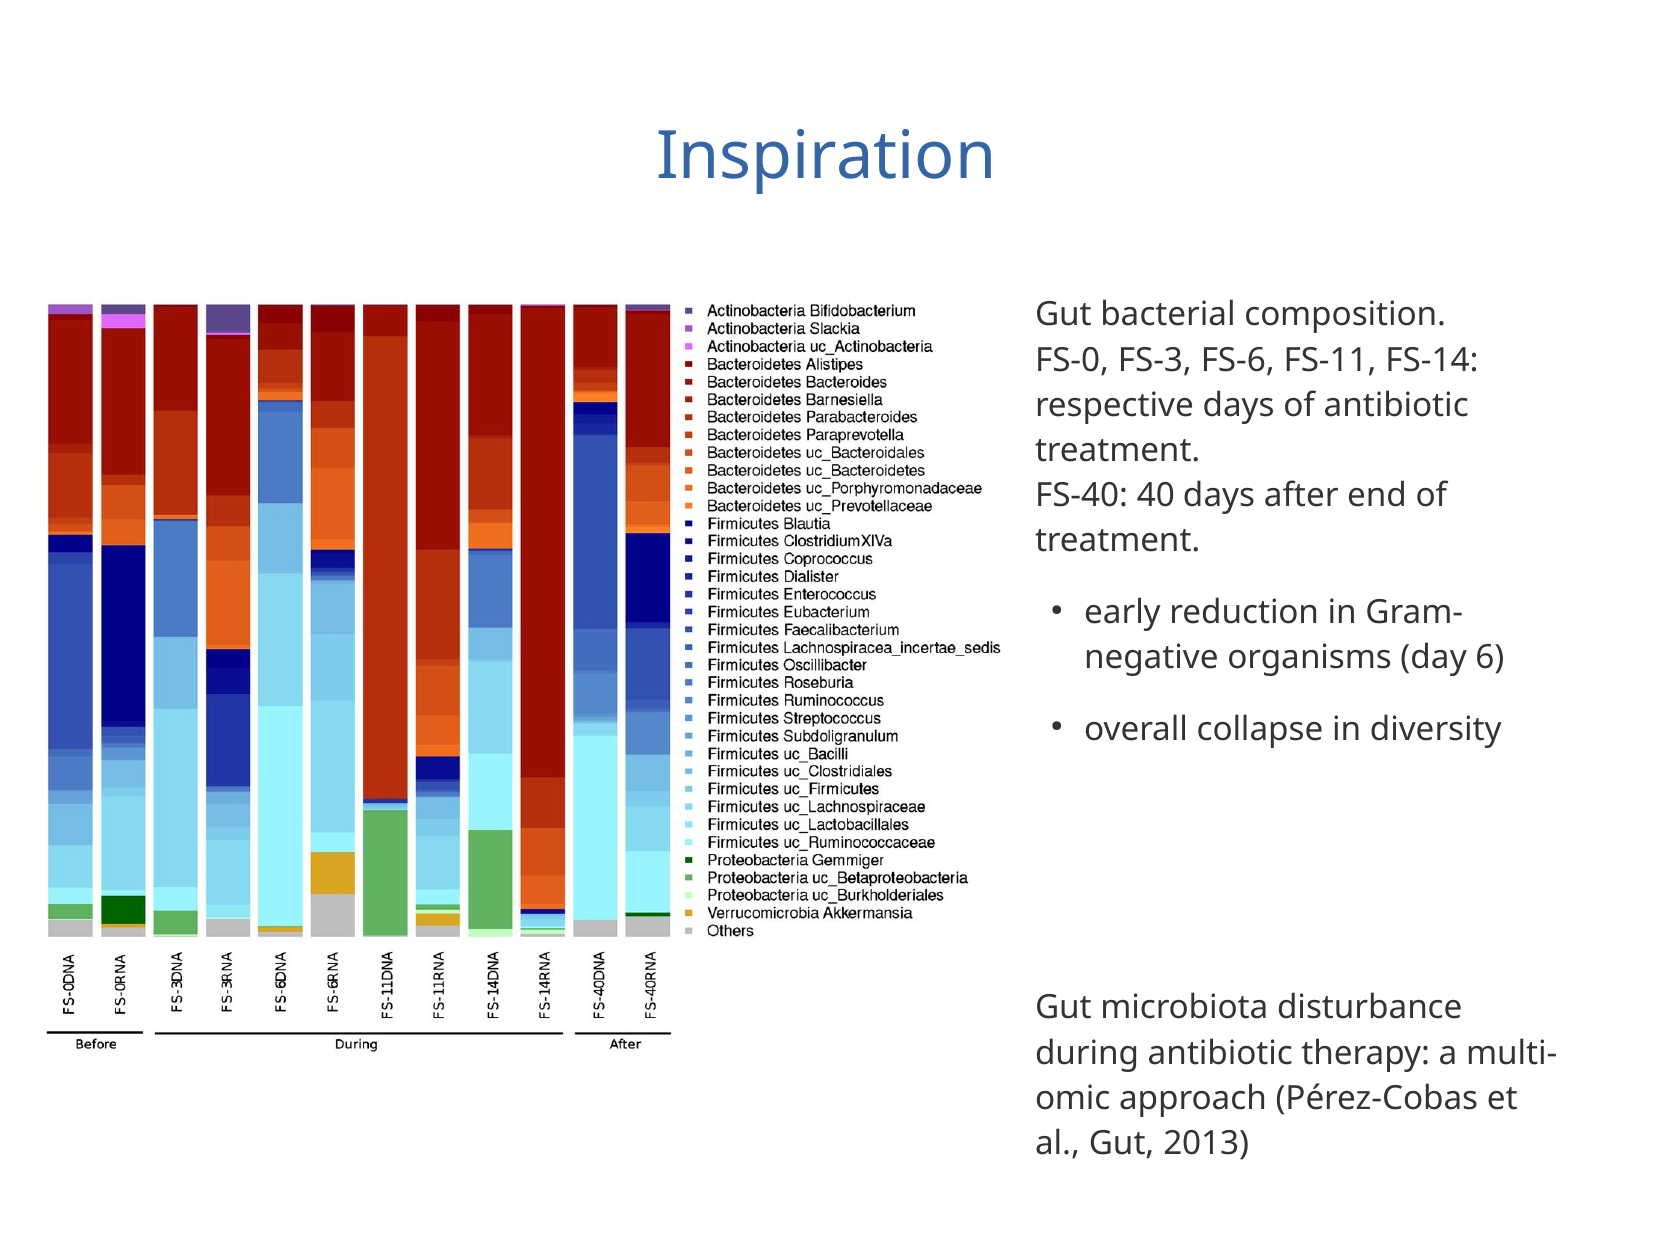

# Inspiration
Gut bacterial composition.
FS-0, FS-3, FS-6, FS-11, FS-14: respective days of antibiotic treatment.
FS-40: 40 days after end of treatment.
early reduction in Gram-negative organisms (day 6)
overall collapse in diversity
Gut microbiota disturbance during antibiotic therapy: a multi-omic approach (Pérez-Cobas et al., Gut, 2013)